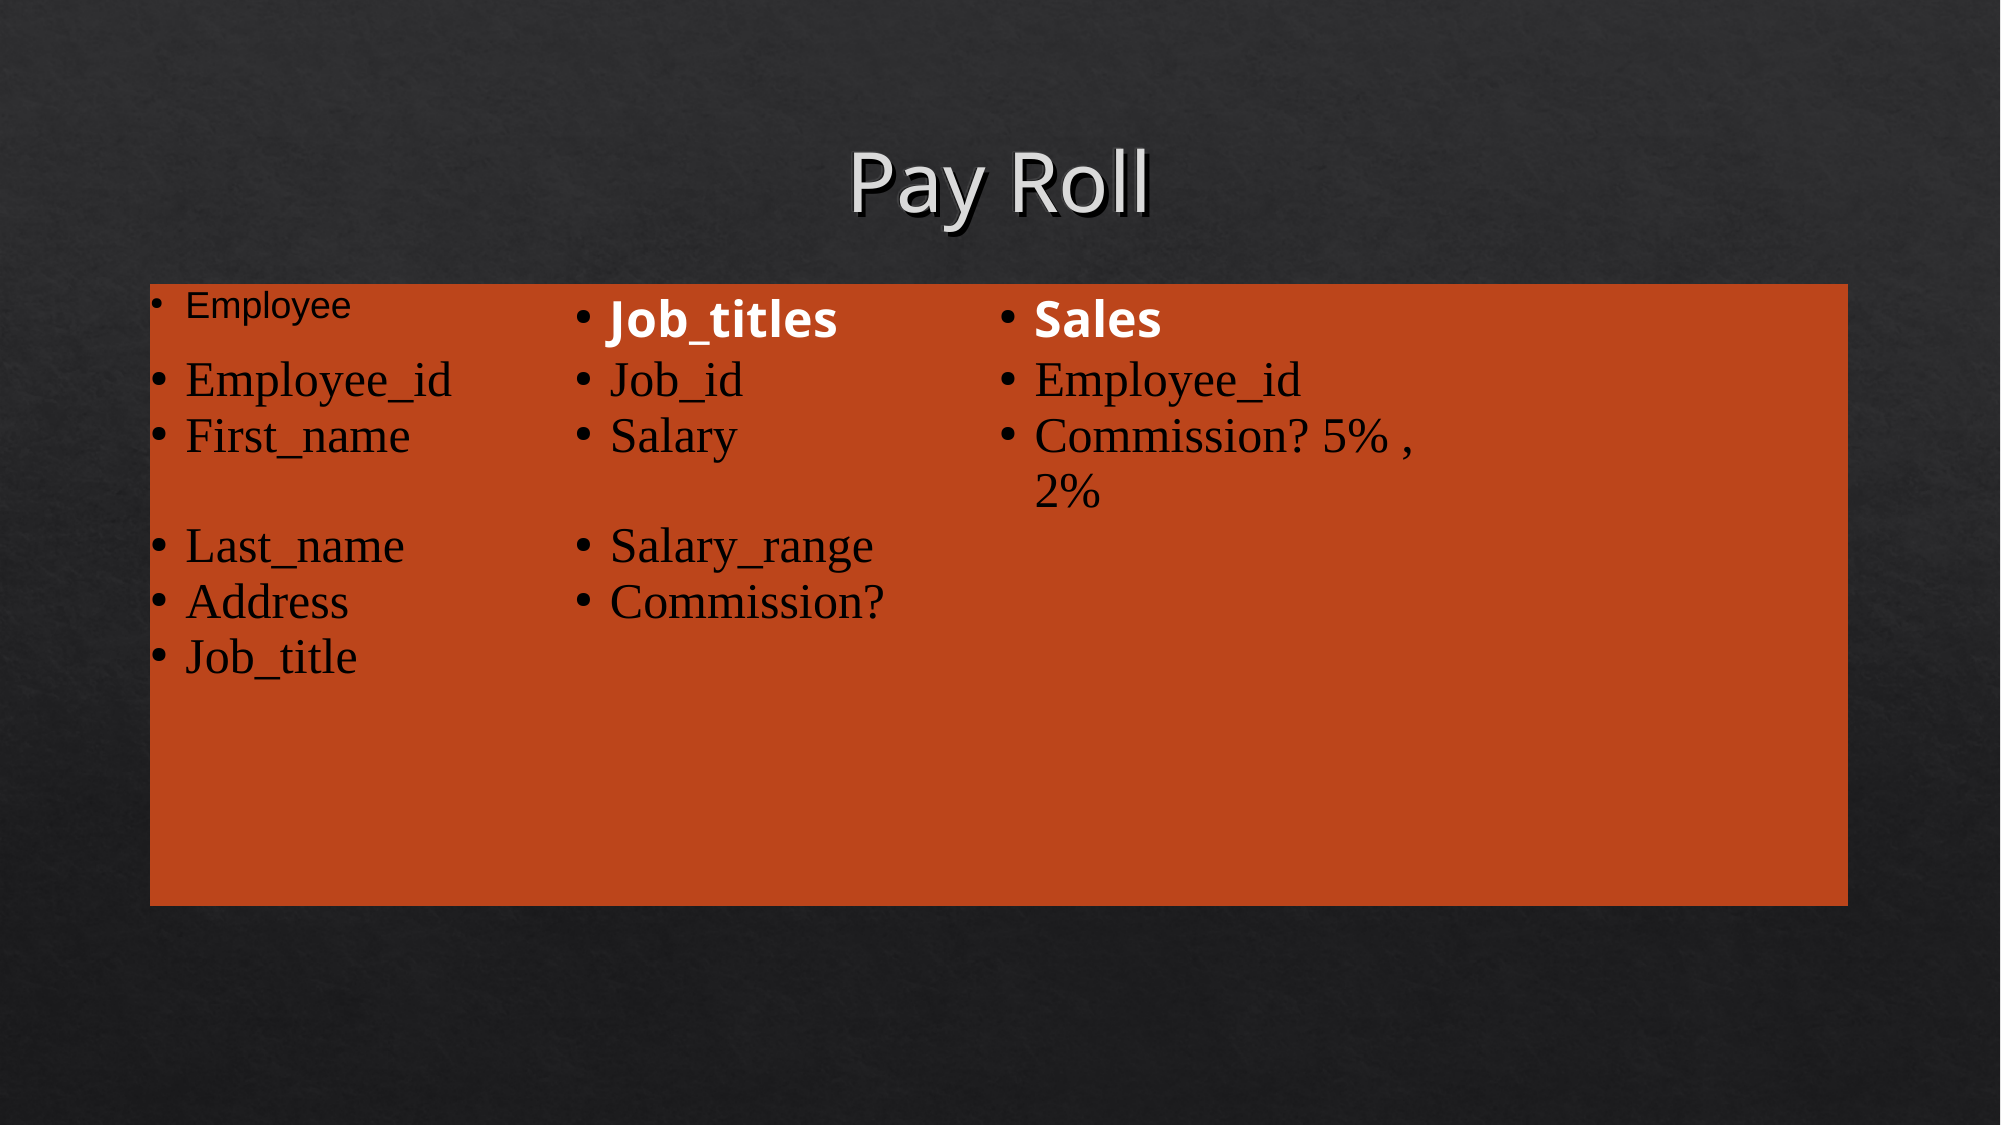

# Pay Roll
| Employee | Job\_titles | Sales | |
| --- | --- | --- | --- |
| Employee\_id | Job\_id | Employee\_id | |
| First\_name | Salary | Commission? 5% , 2% | |
| Last\_name | Salary\_range | | |
| Address | Commission? | | |
| Job\_title | | | |
| | | | |
| | | | |
| | | | |
| | | | |